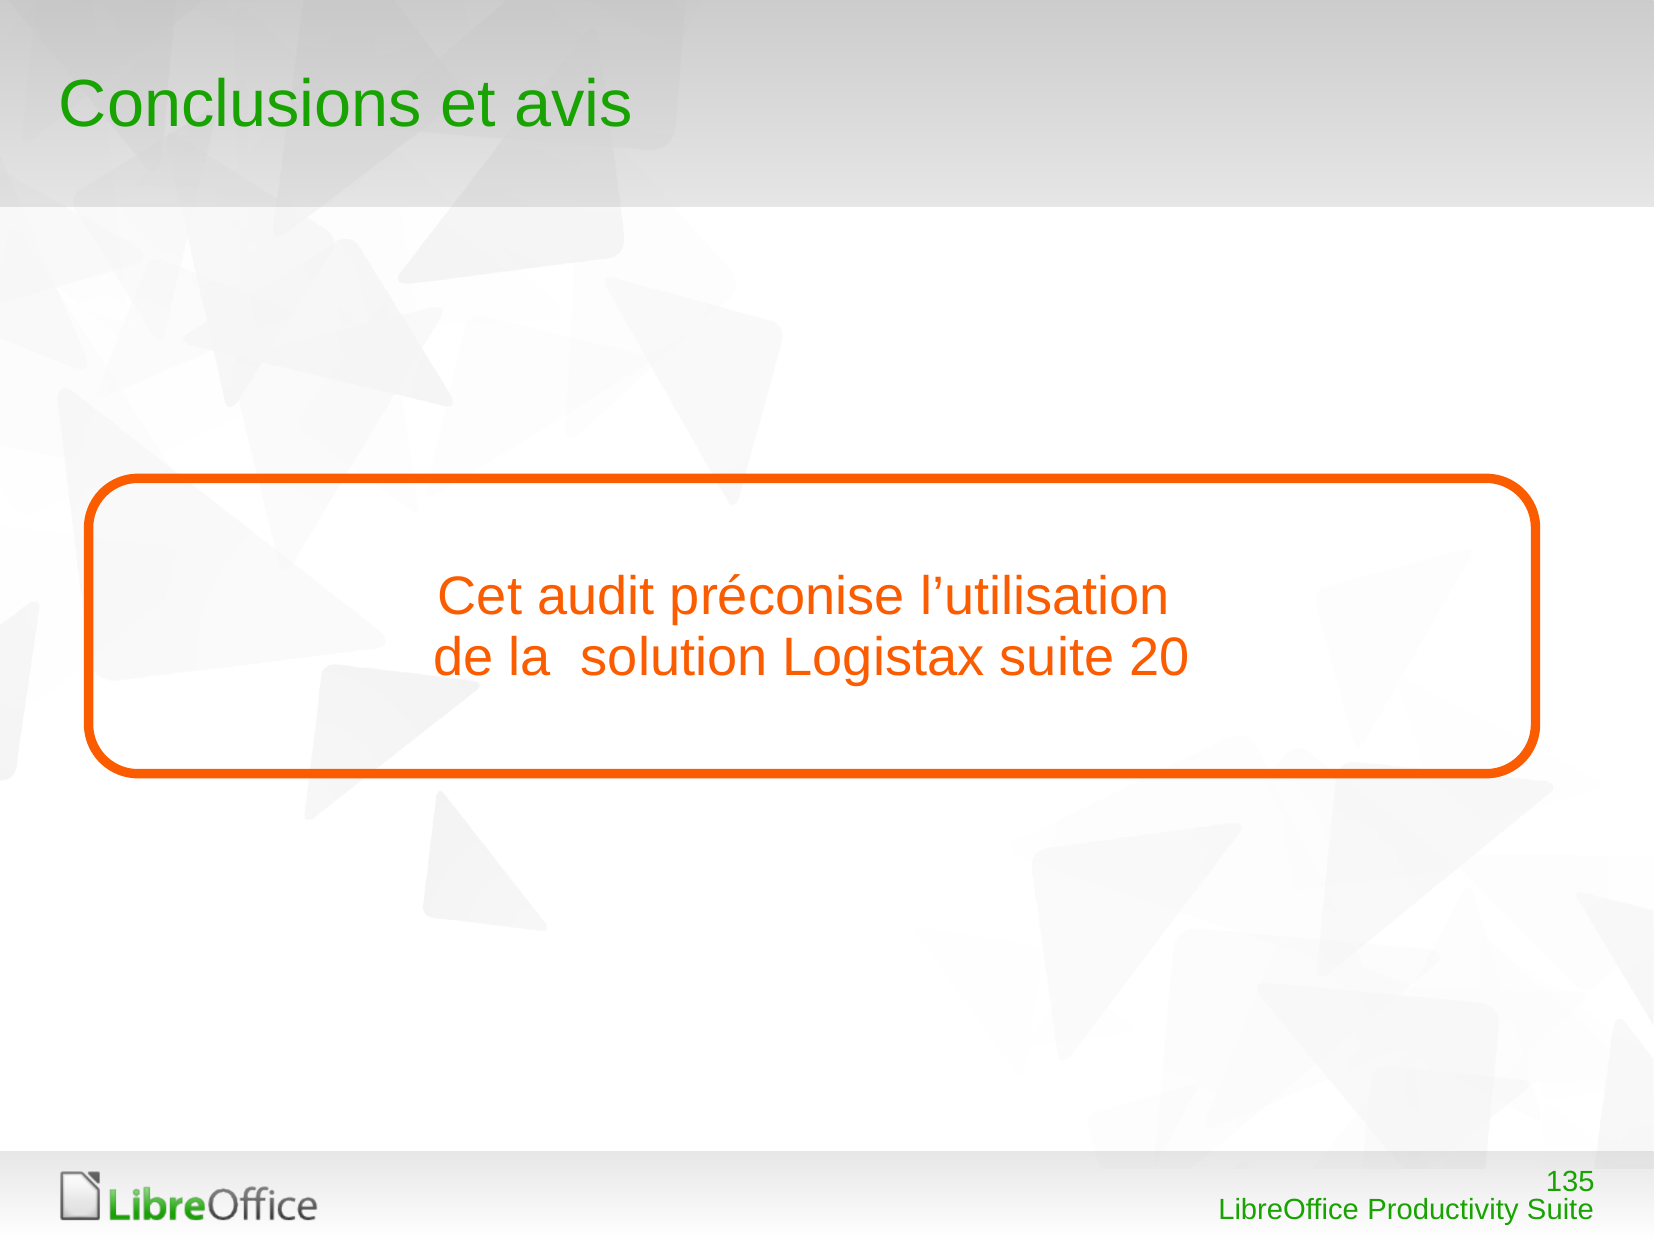

# Conclusions et avis
Cet audit préconise l’utilisation
de la solution Logistax suite 20
135
LibreOffice Productivity Suite